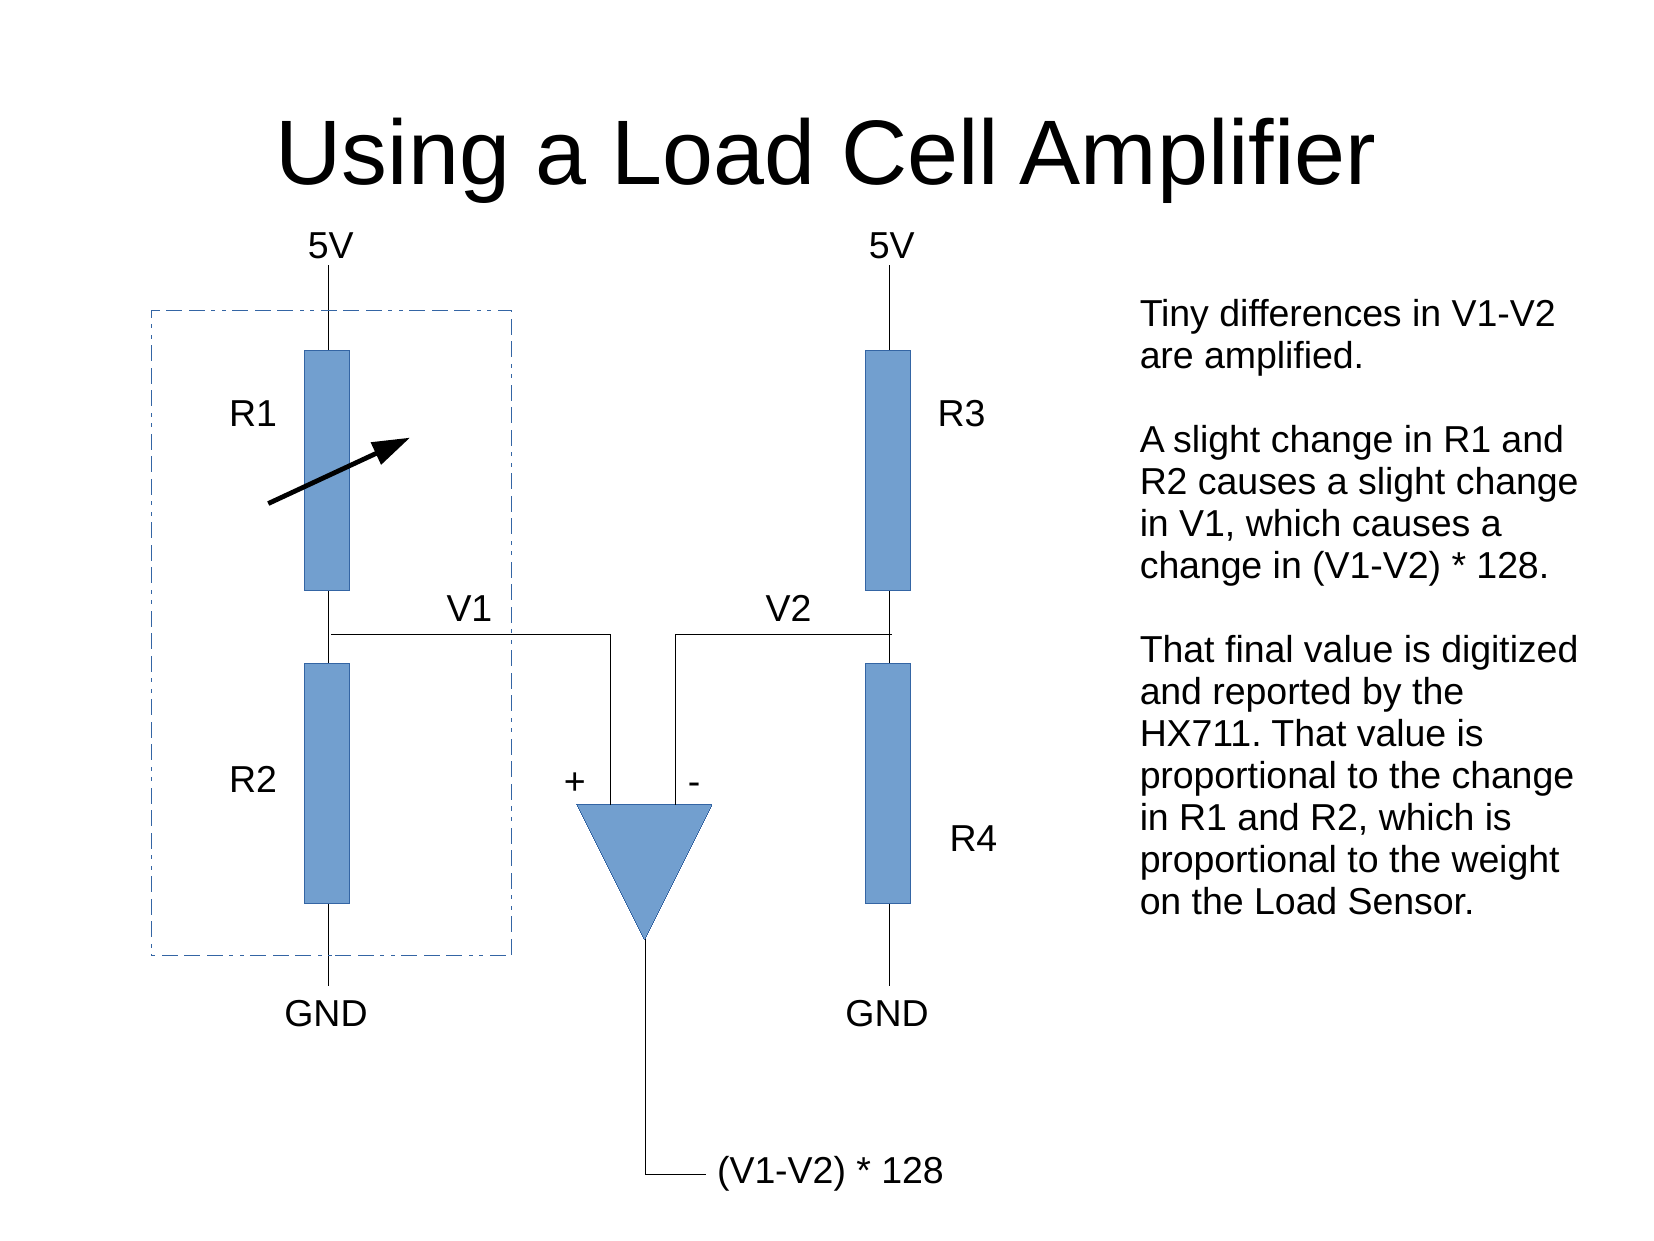

# Using a Load Cell Amplifier
5V
5V
Tiny differences in V1-V2 are amplified.
A slight change in R1 and R2 causes a slight change in V1, which causes a change in (V1-V2) * 128.
That final value is digitized and reported by the HX711. That value is proportional to the change in R1 and R2, which is proportional to the weight on the Load Sensor.
R1
R3
V1
V2
R2
+
-
R4
GND
GND
(V1-V2) * 128